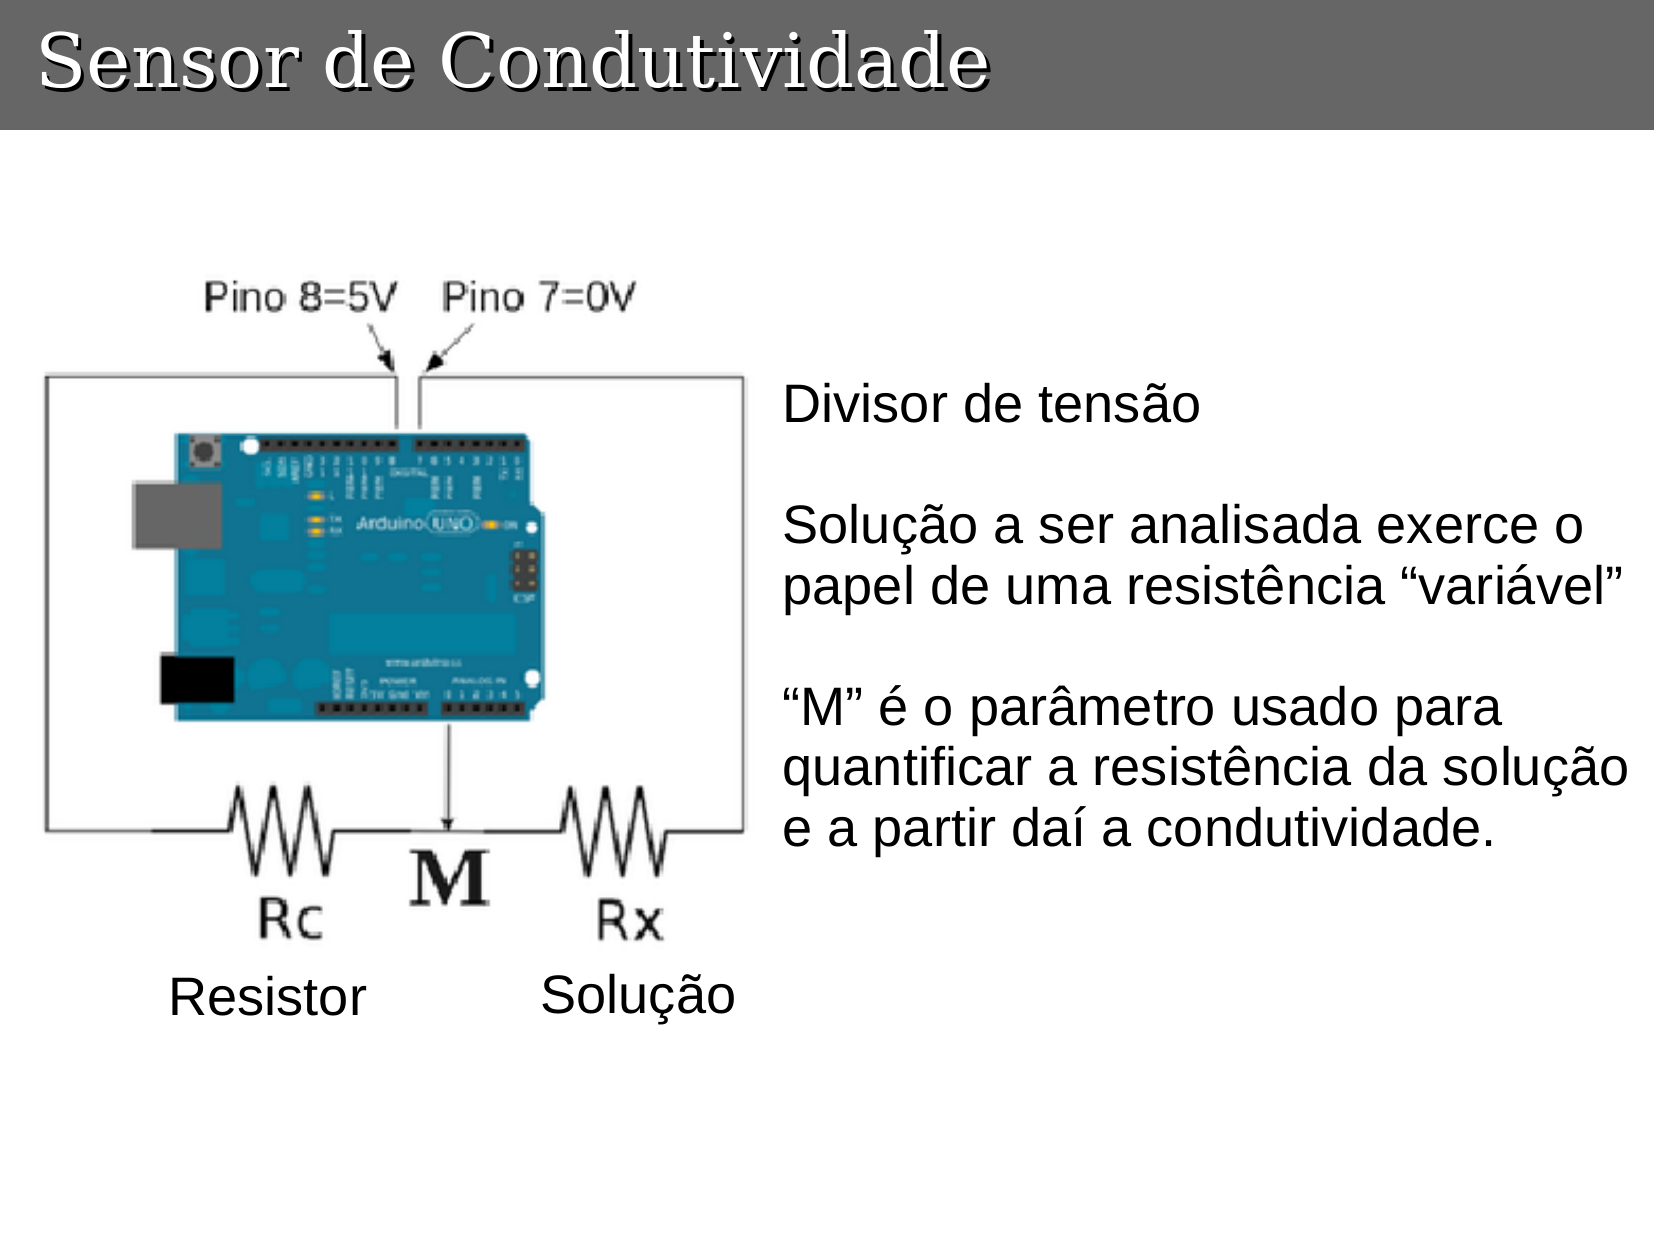

# Sensor de Condutividade
Divisor de tensão
Solução a ser analisada exerce o papel de uma resistência “variável”
“M” é o parâmetro usado para quantificar a resistência da solução e a partir daí a condutividade.
Solução
Resistor